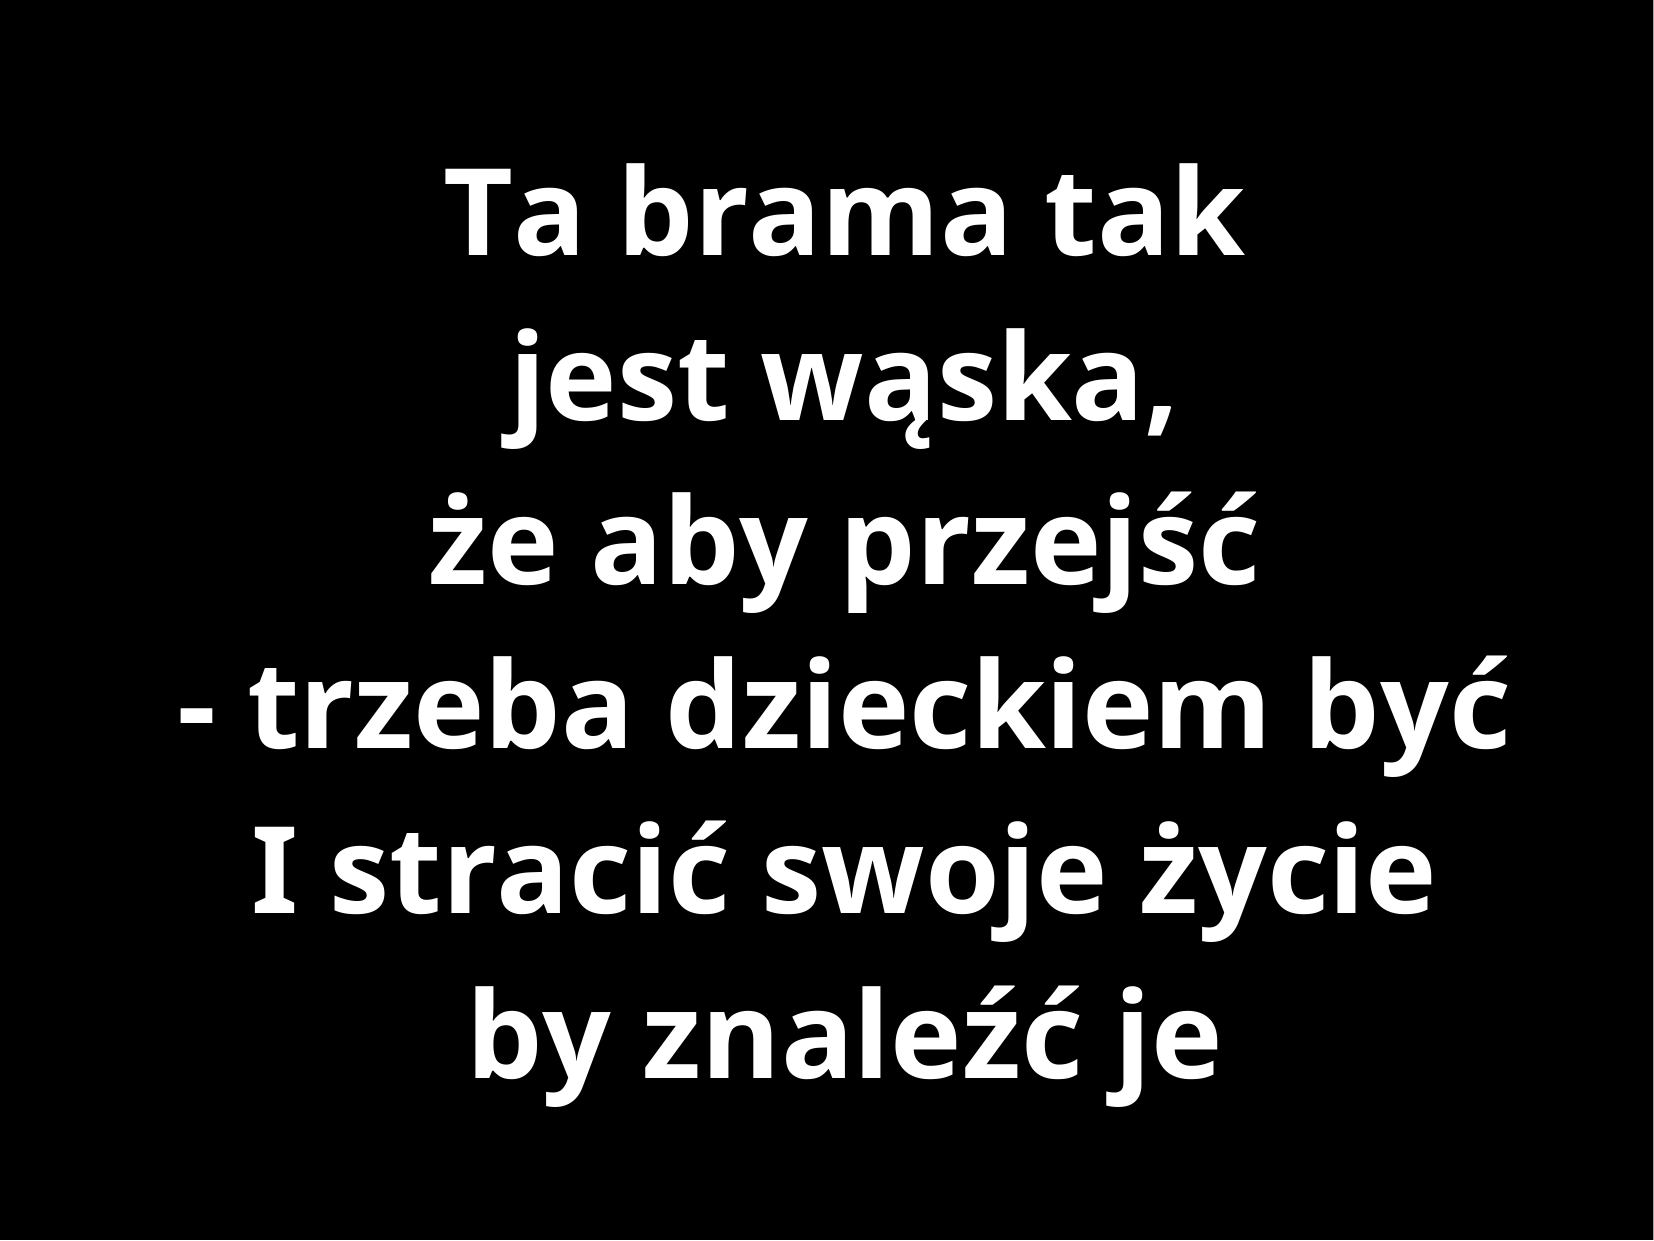

# Ta brama tak
jest wąska,
że aby przejść
- trzeba dzieckiem być
I stracić swoje życie
by znaleźć je